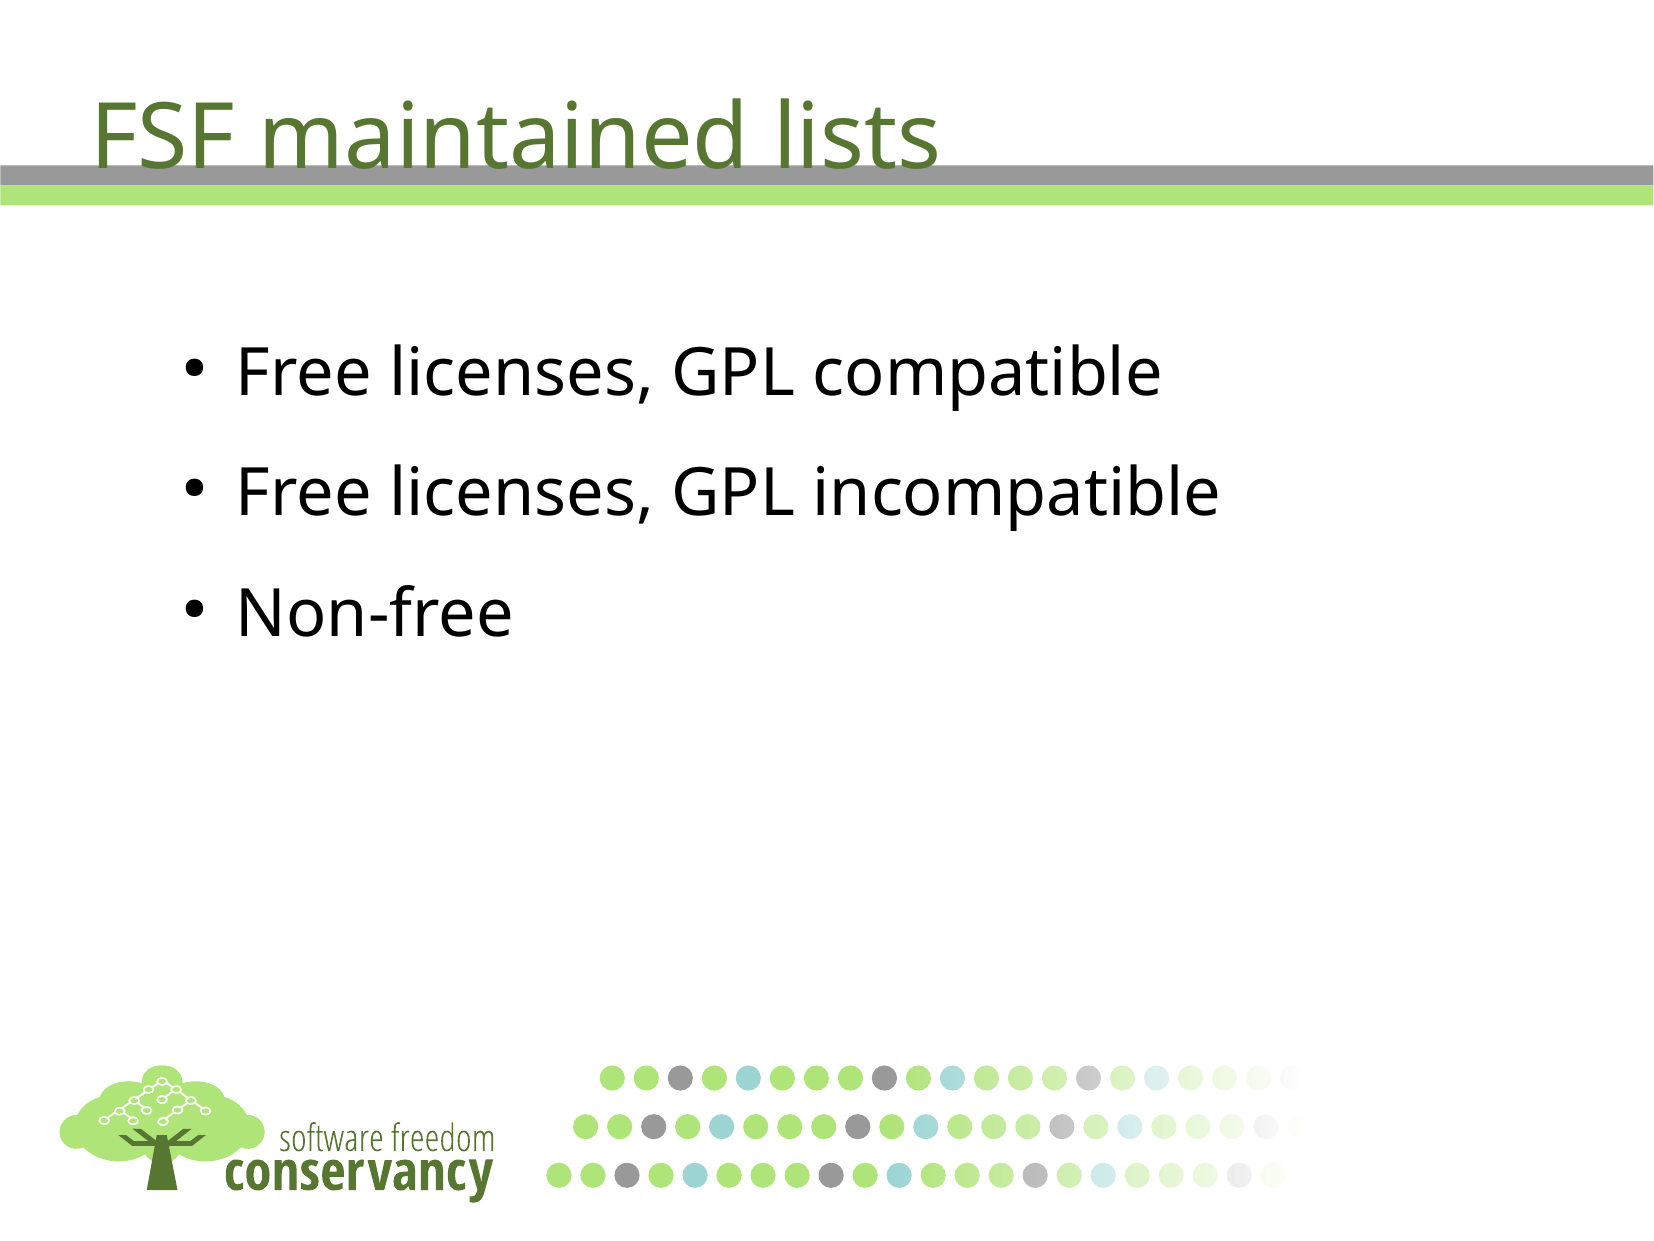

FSF maintained lists
# Free licenses, GPL compatible
Free licenses, GPL incompatible
Non-free